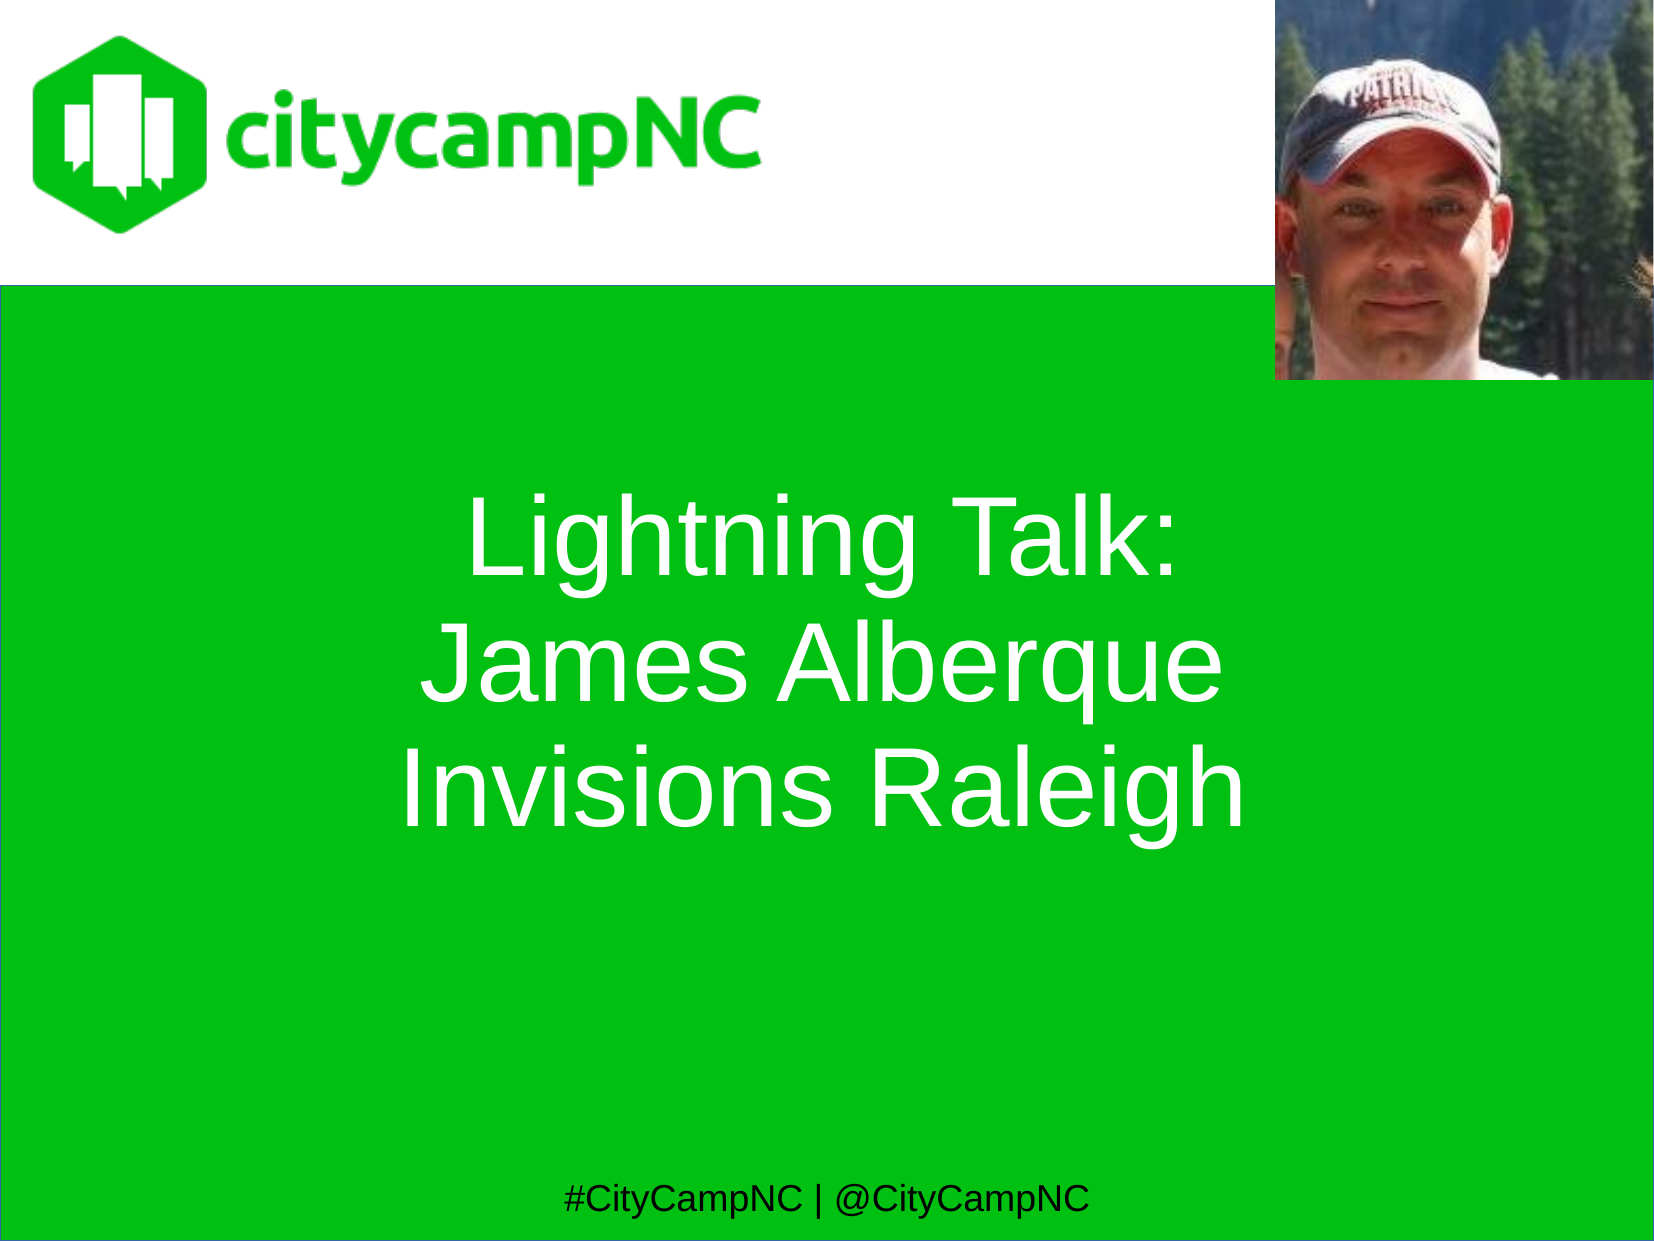

# Lightning Talk:
James Alberque
Invisions Raleigh